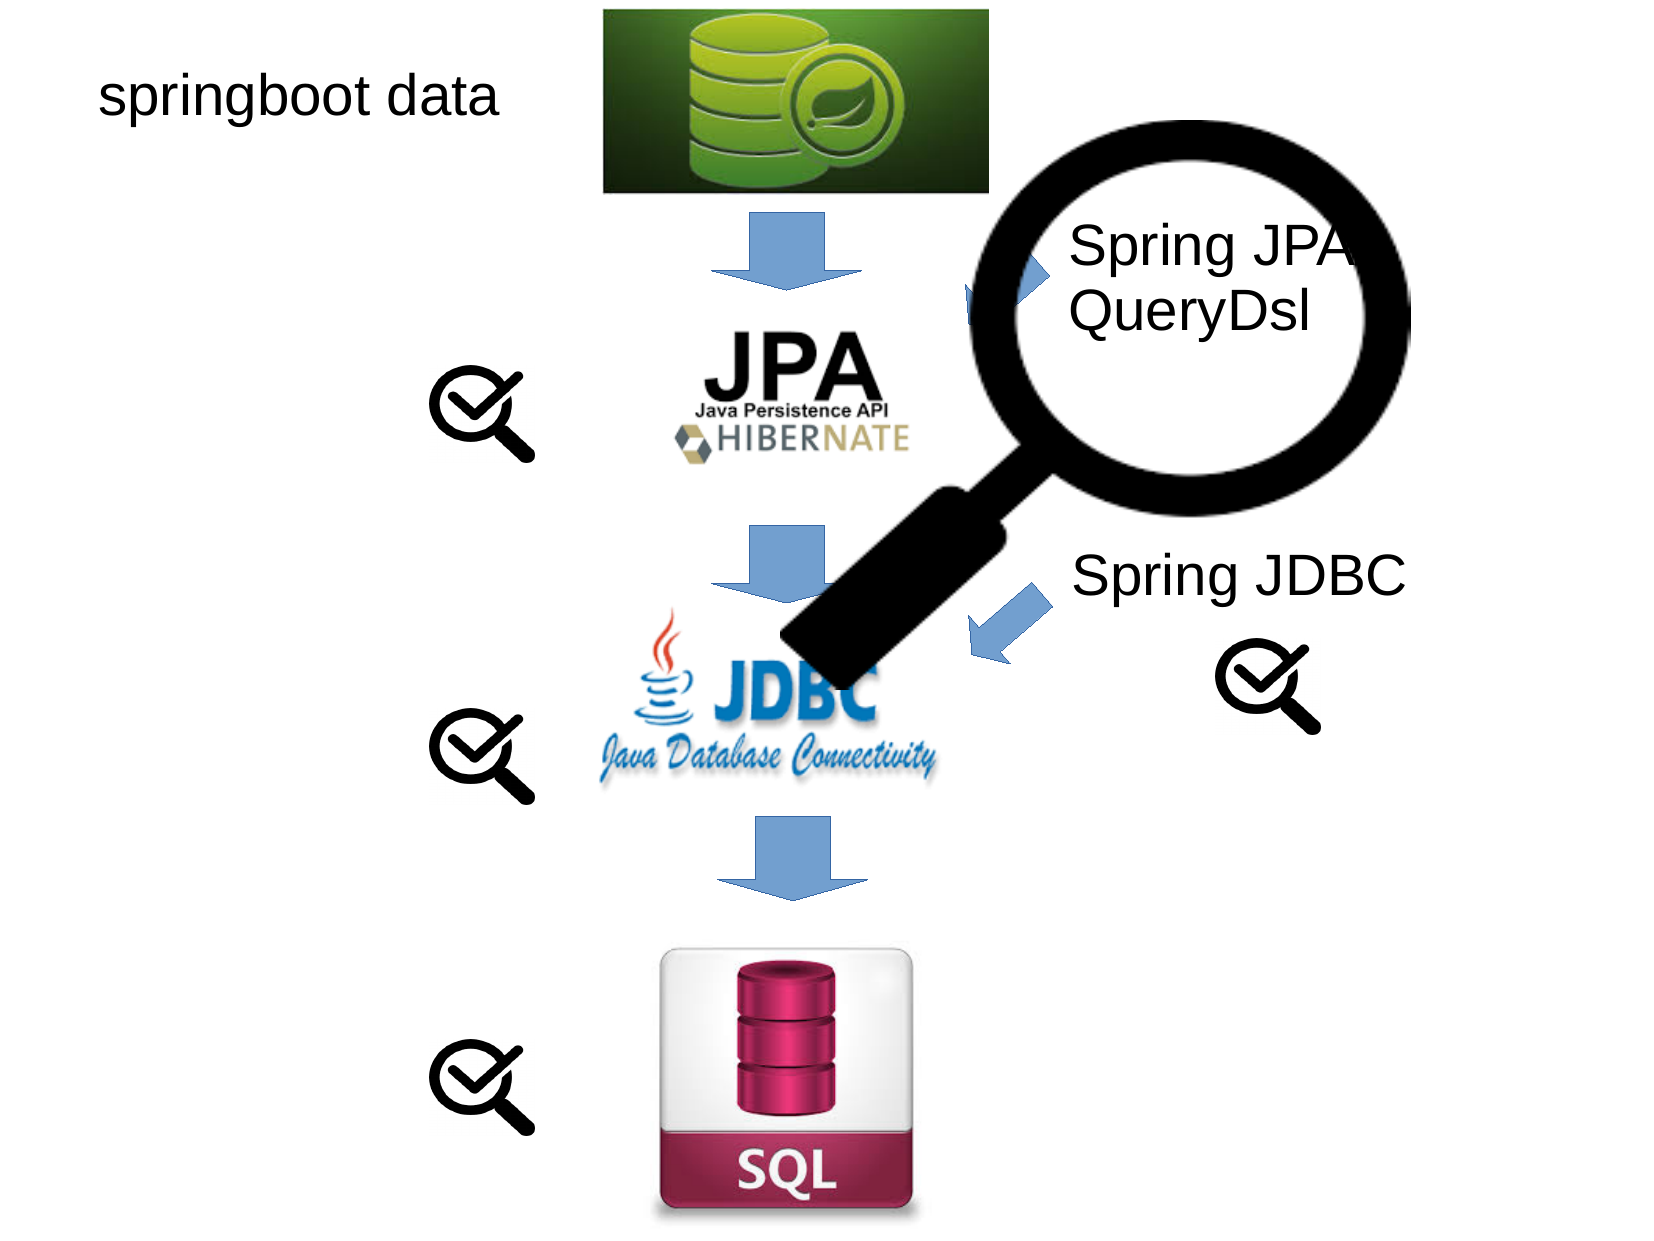

springboot data
Spring JPA
QueryDsl
Spring JDBC